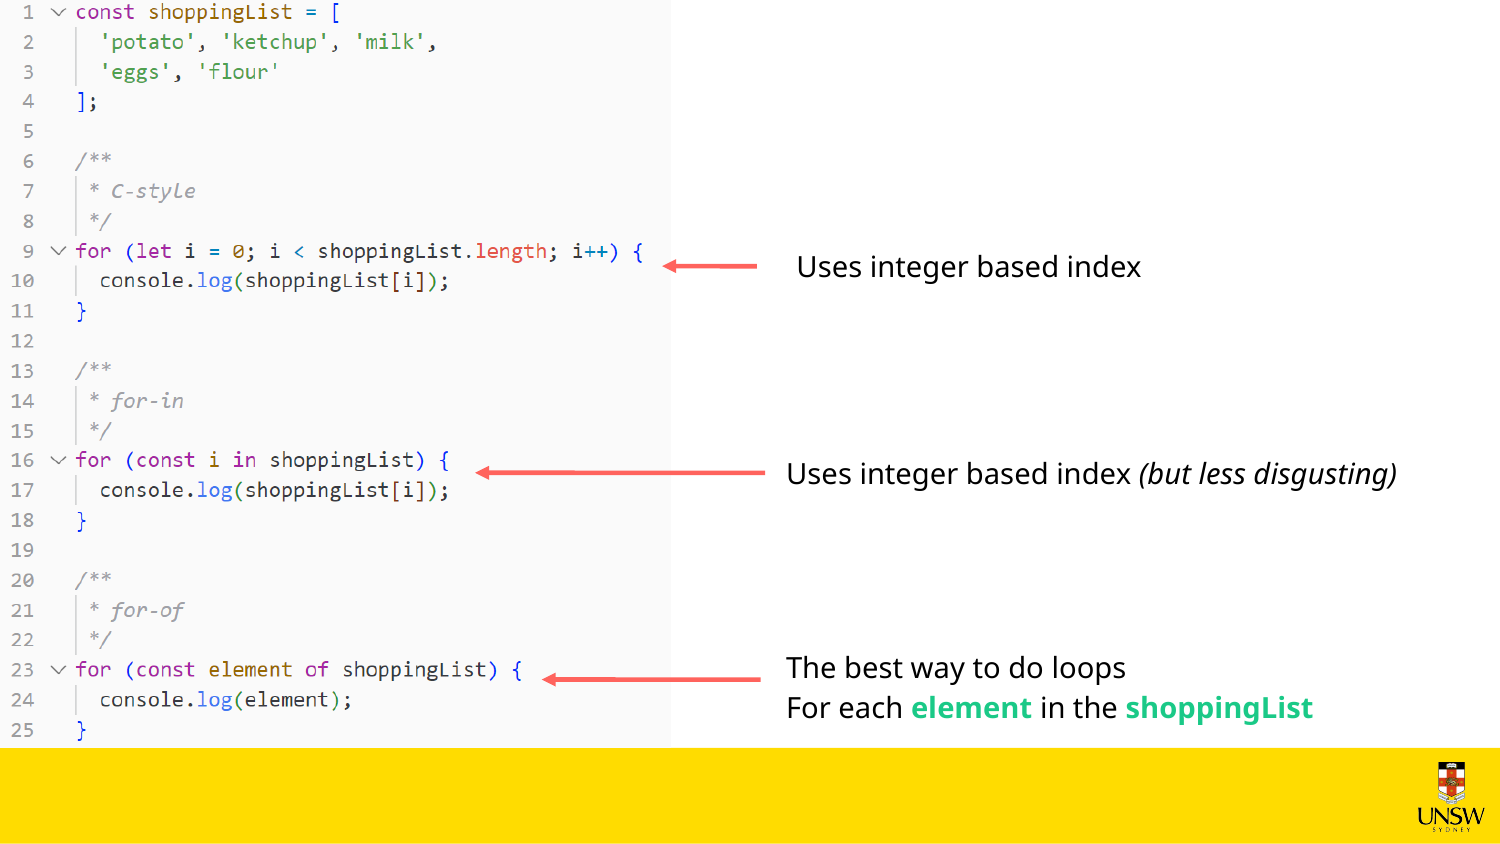

Uses integer based index
Uses integer based index (but less disgusting)
The best way to do loops
For each element in the shoppingList